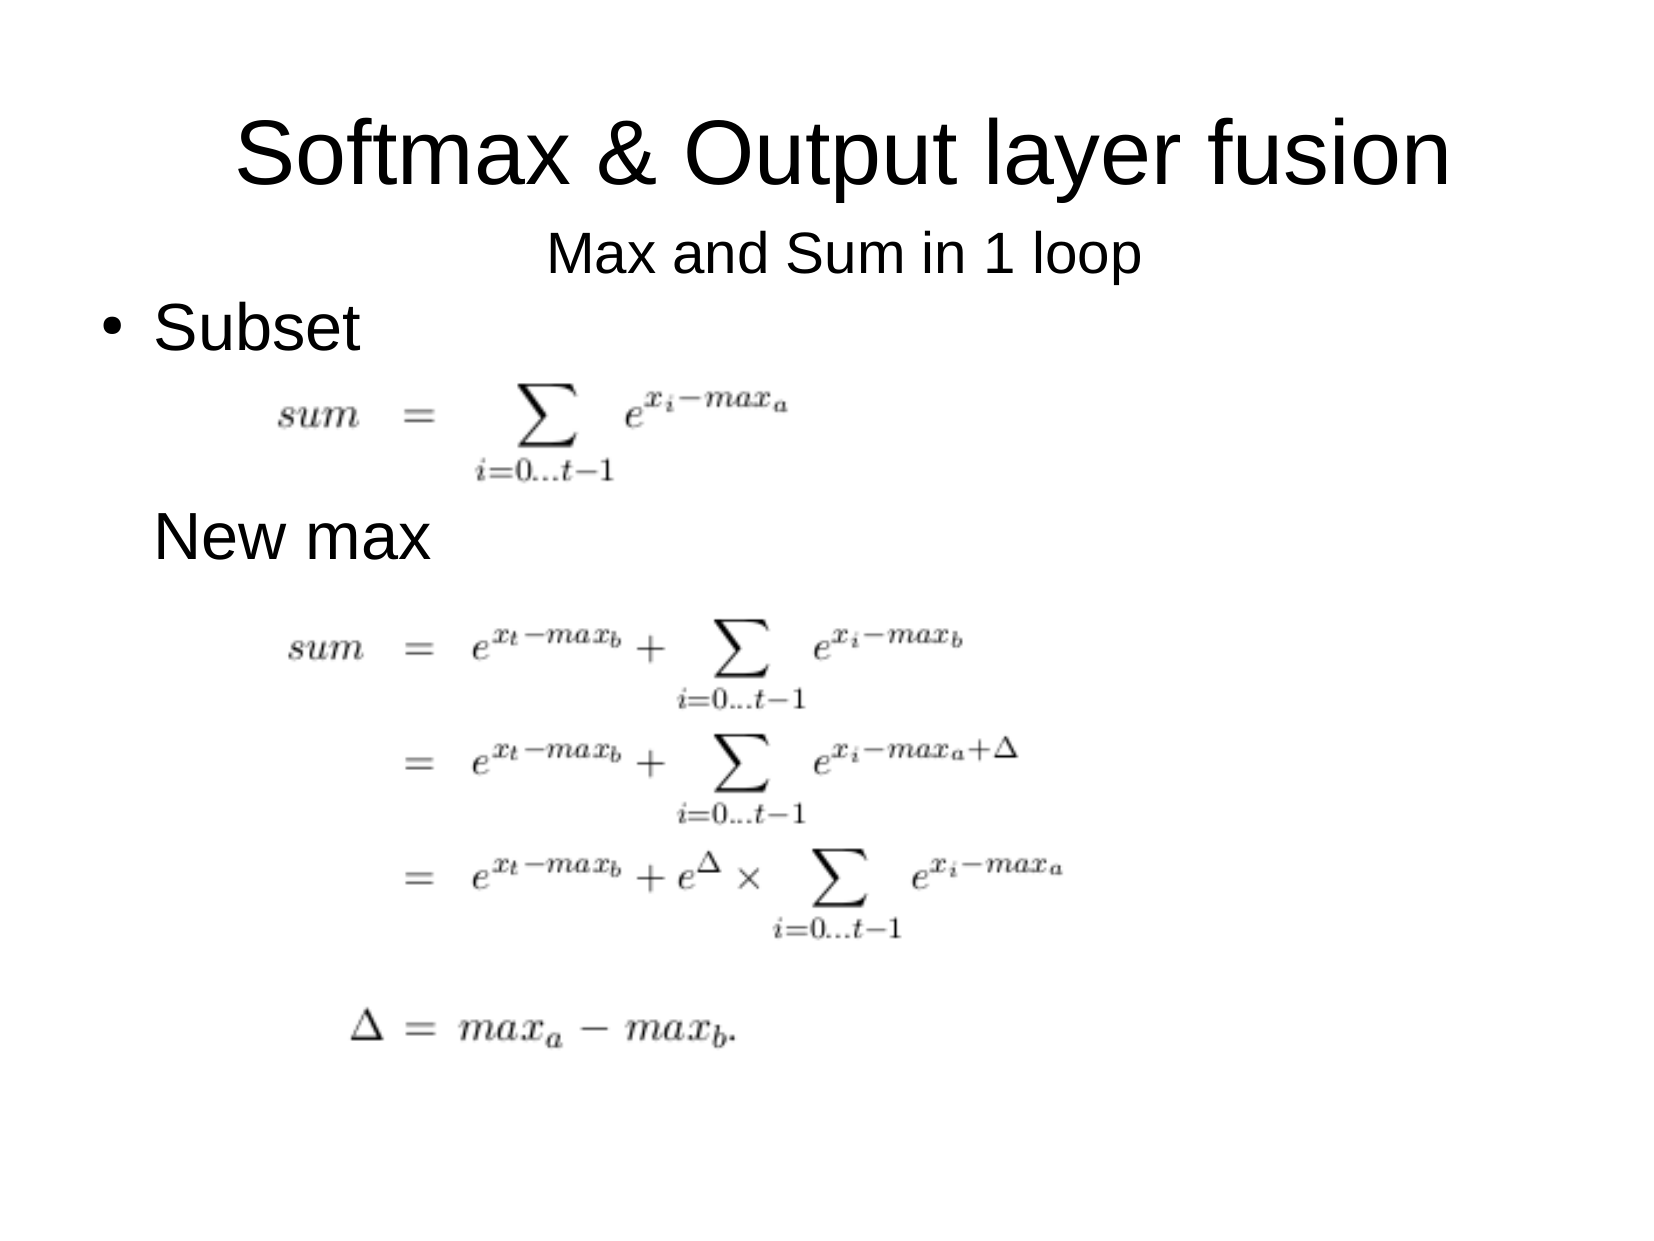

# Softmax & Output layer fusion
Max and Sum in 1 loop
Subset
New max